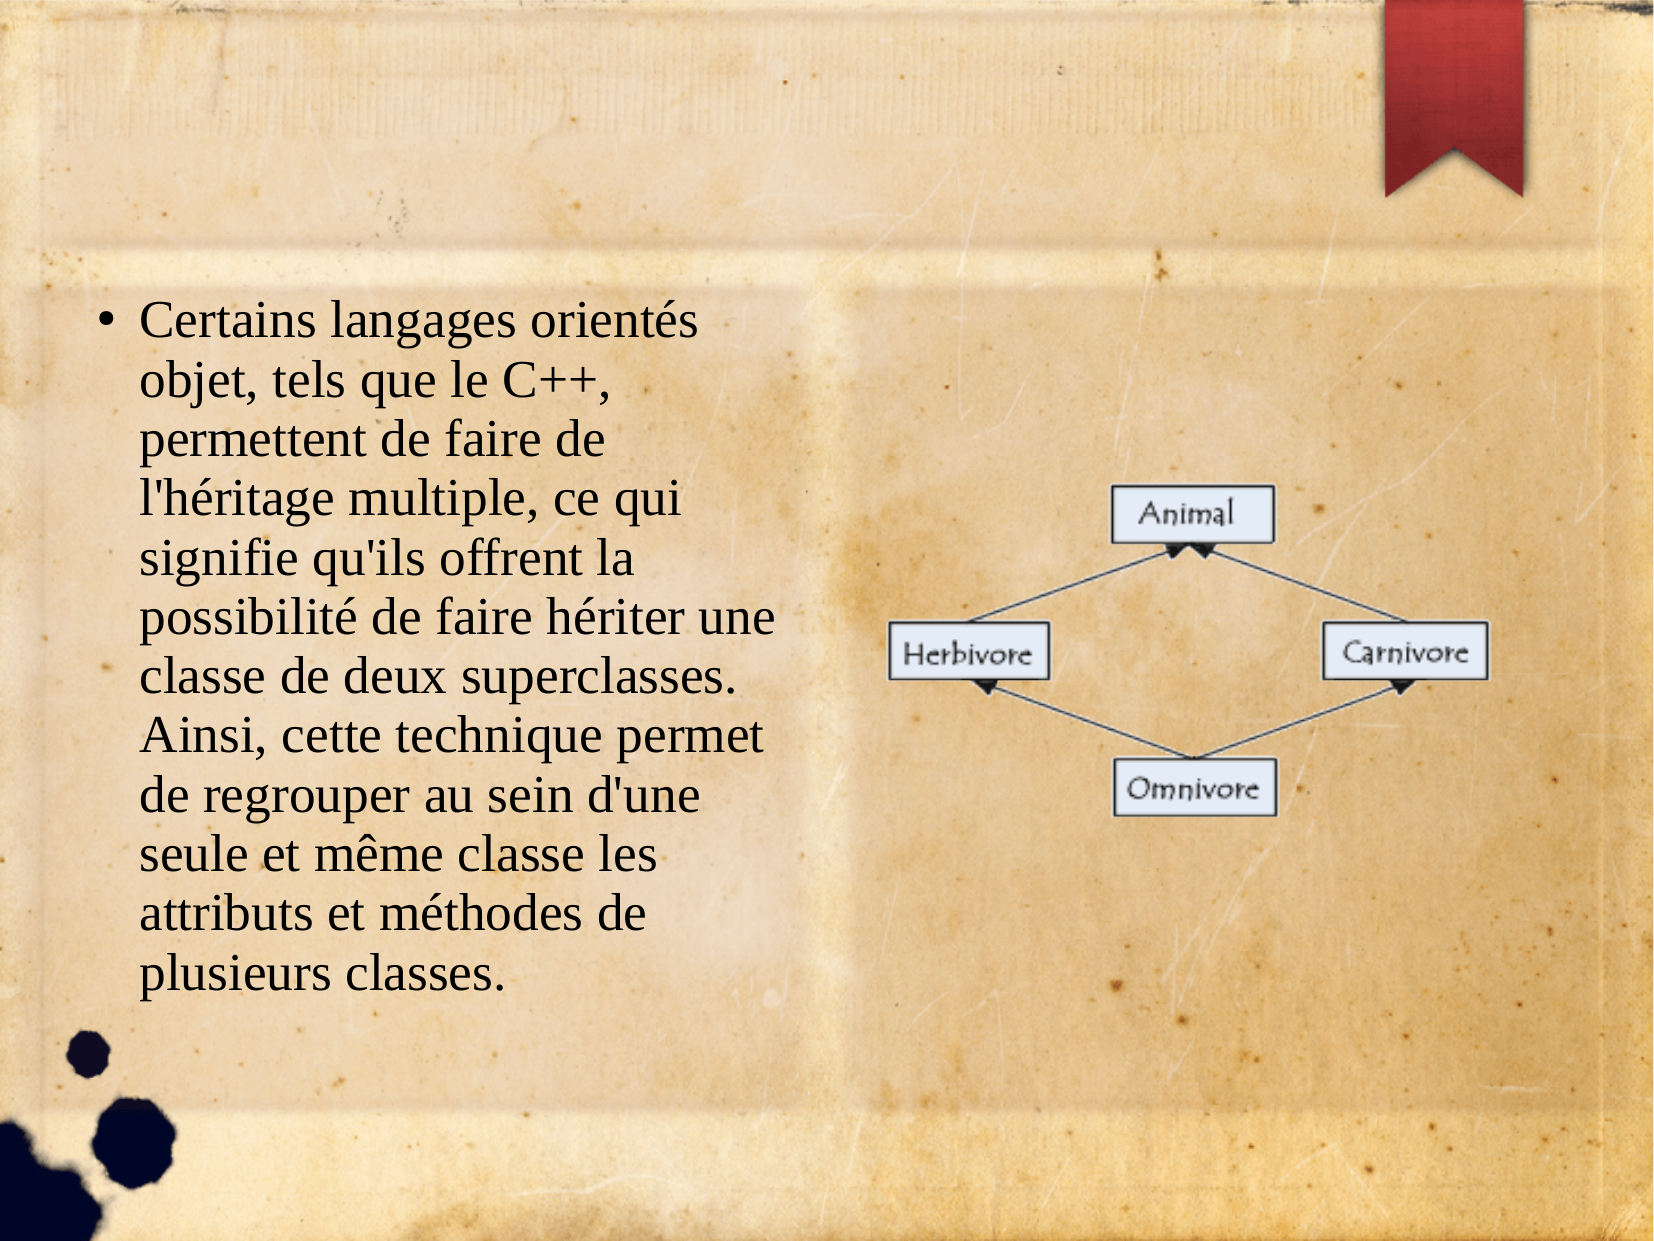

# Certains langages orientés objet, tels que le C++, permettent de faire de l'héritage multiple, ce qui signifie qu'ils offrent la possibilité de faire hériter une classe de deux superclasses. Ainsi, cette technique permet de regrouper au sein d'une seule et même classe les attributs et méthodes de plusieurs classes.